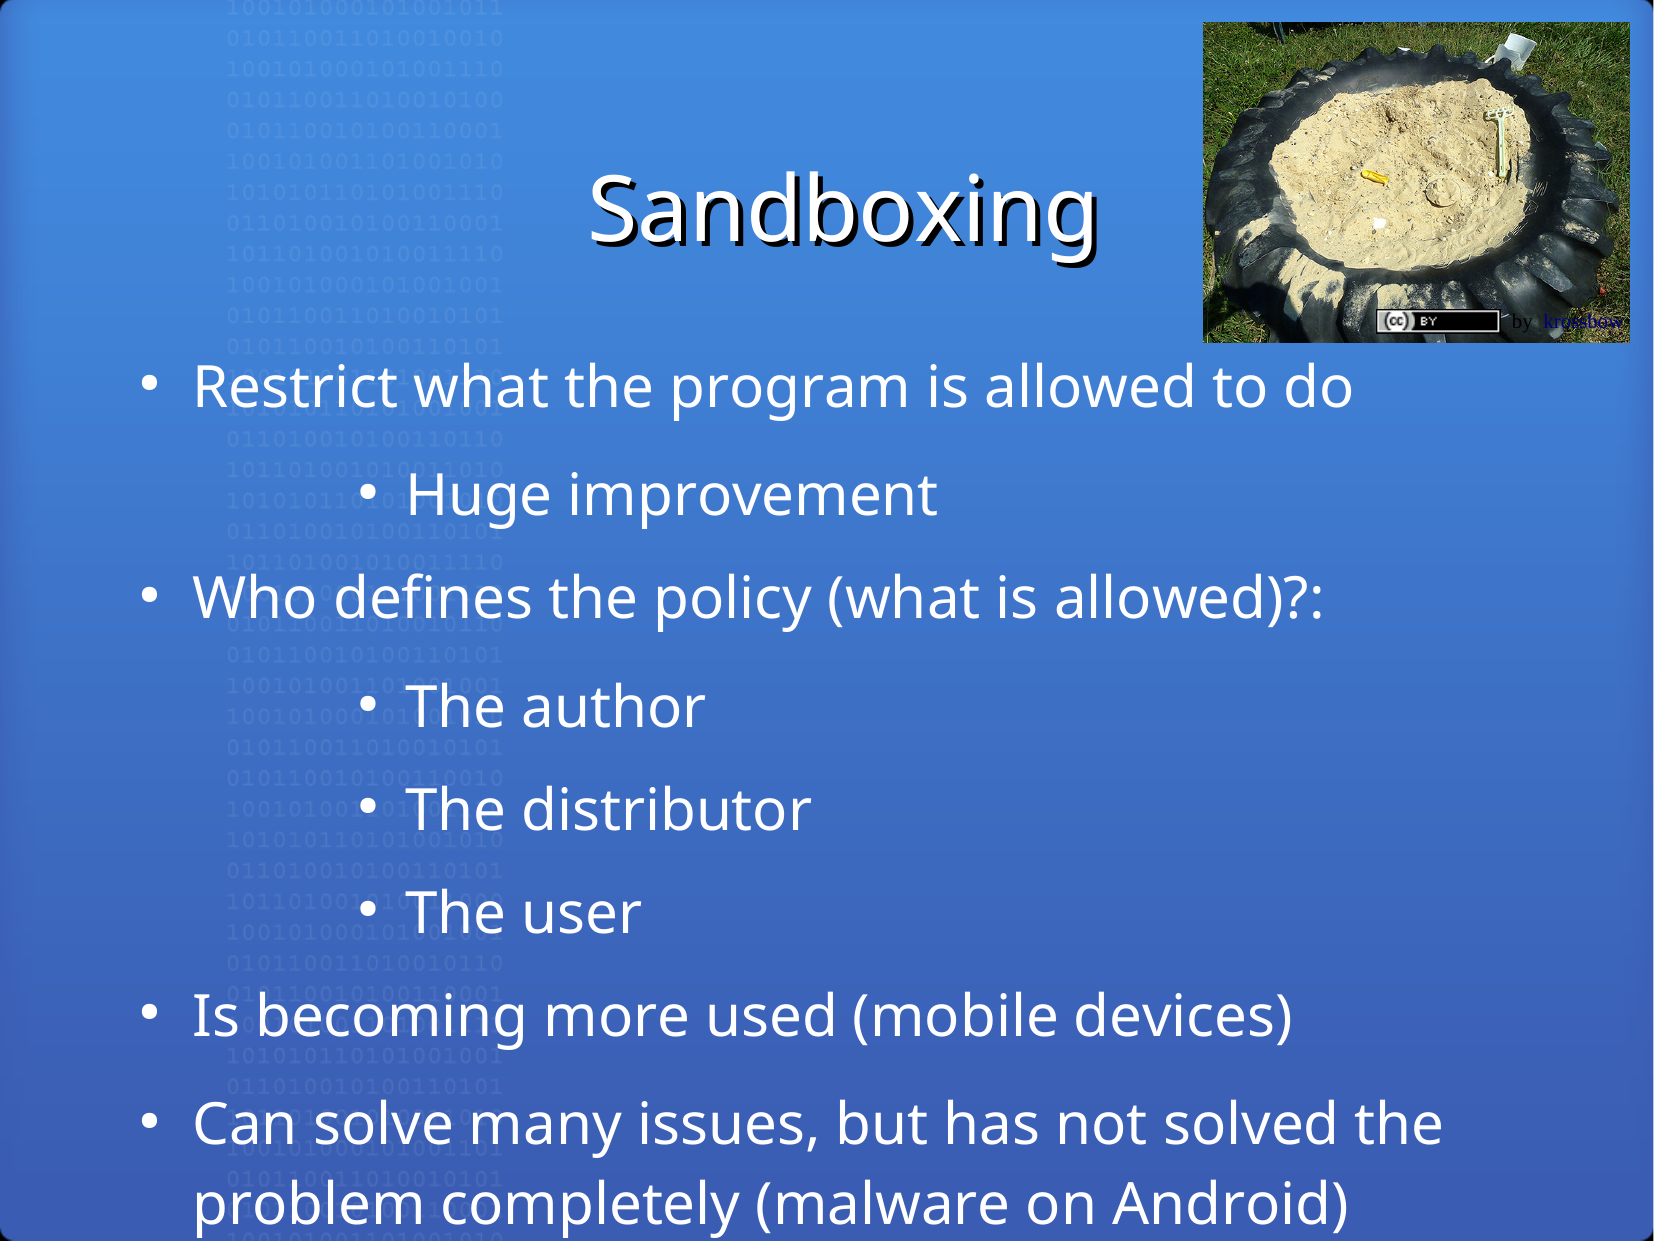

# Sandboxing
by  krossbow
Restrict what the program is allowed to do
Huge improvement
Who defines the policy (what is allowed)?:
The author
The distributor
The user
Is becoming more used (mobile devices)
Can solve many issues, but has not solved the problem completely (malware on Android)